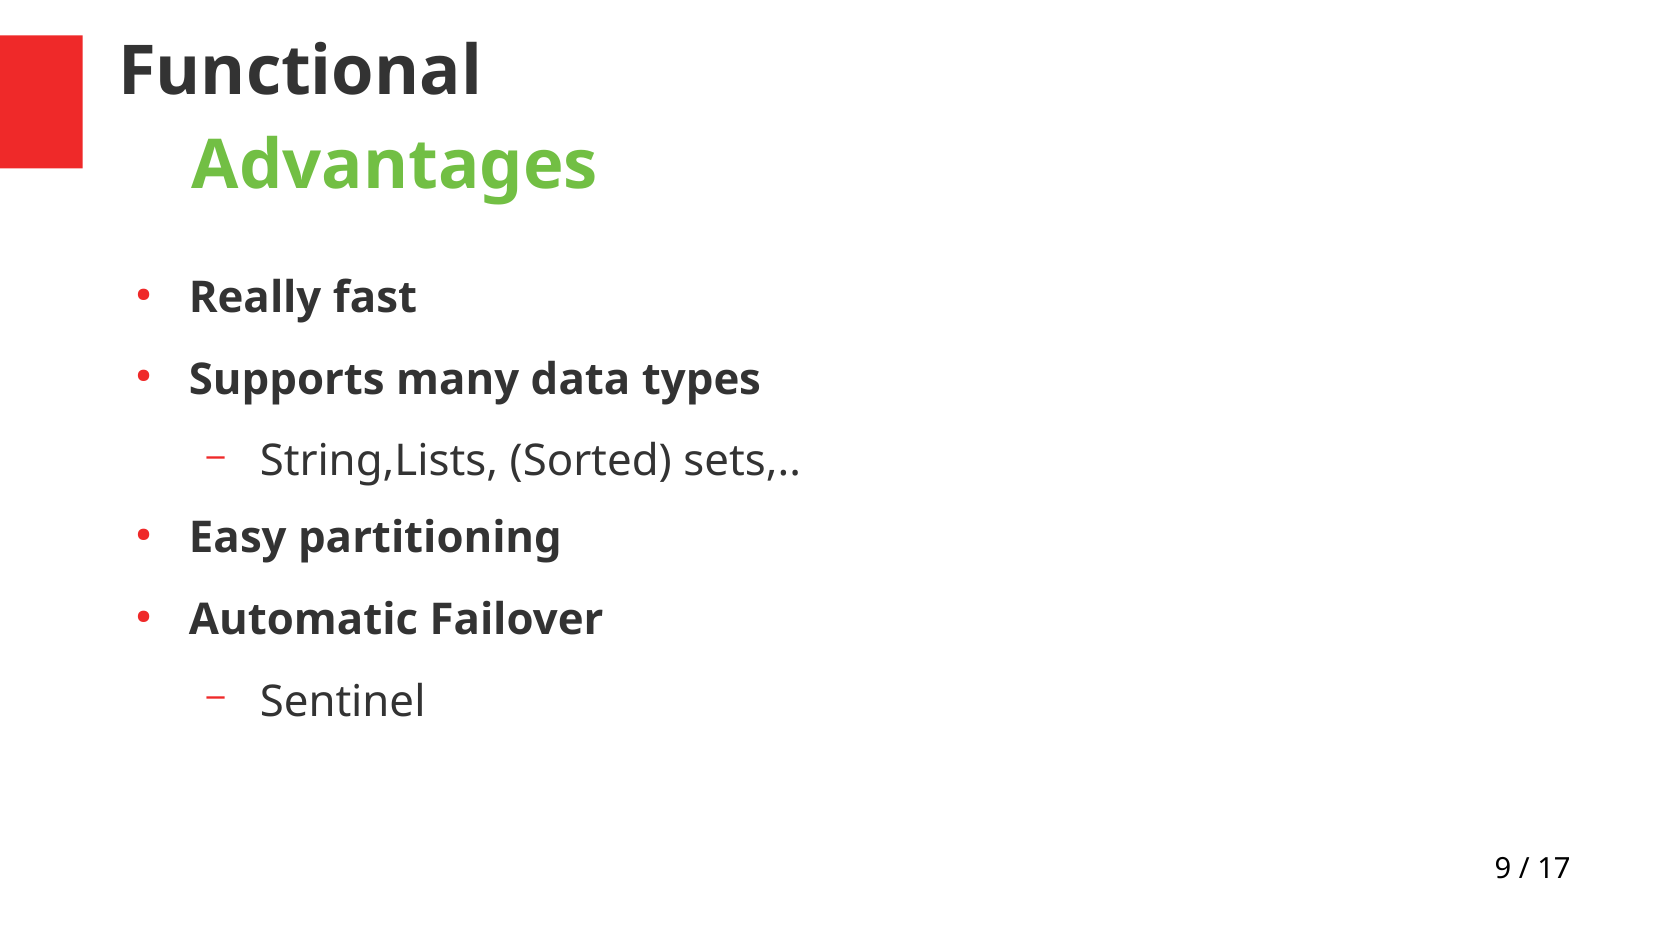

# Functional Advantages
Really fast
Supports many data types
String,Lists, (Sorted) sets,..
Easy partitioning
Automatic Failover
Sentinel
9